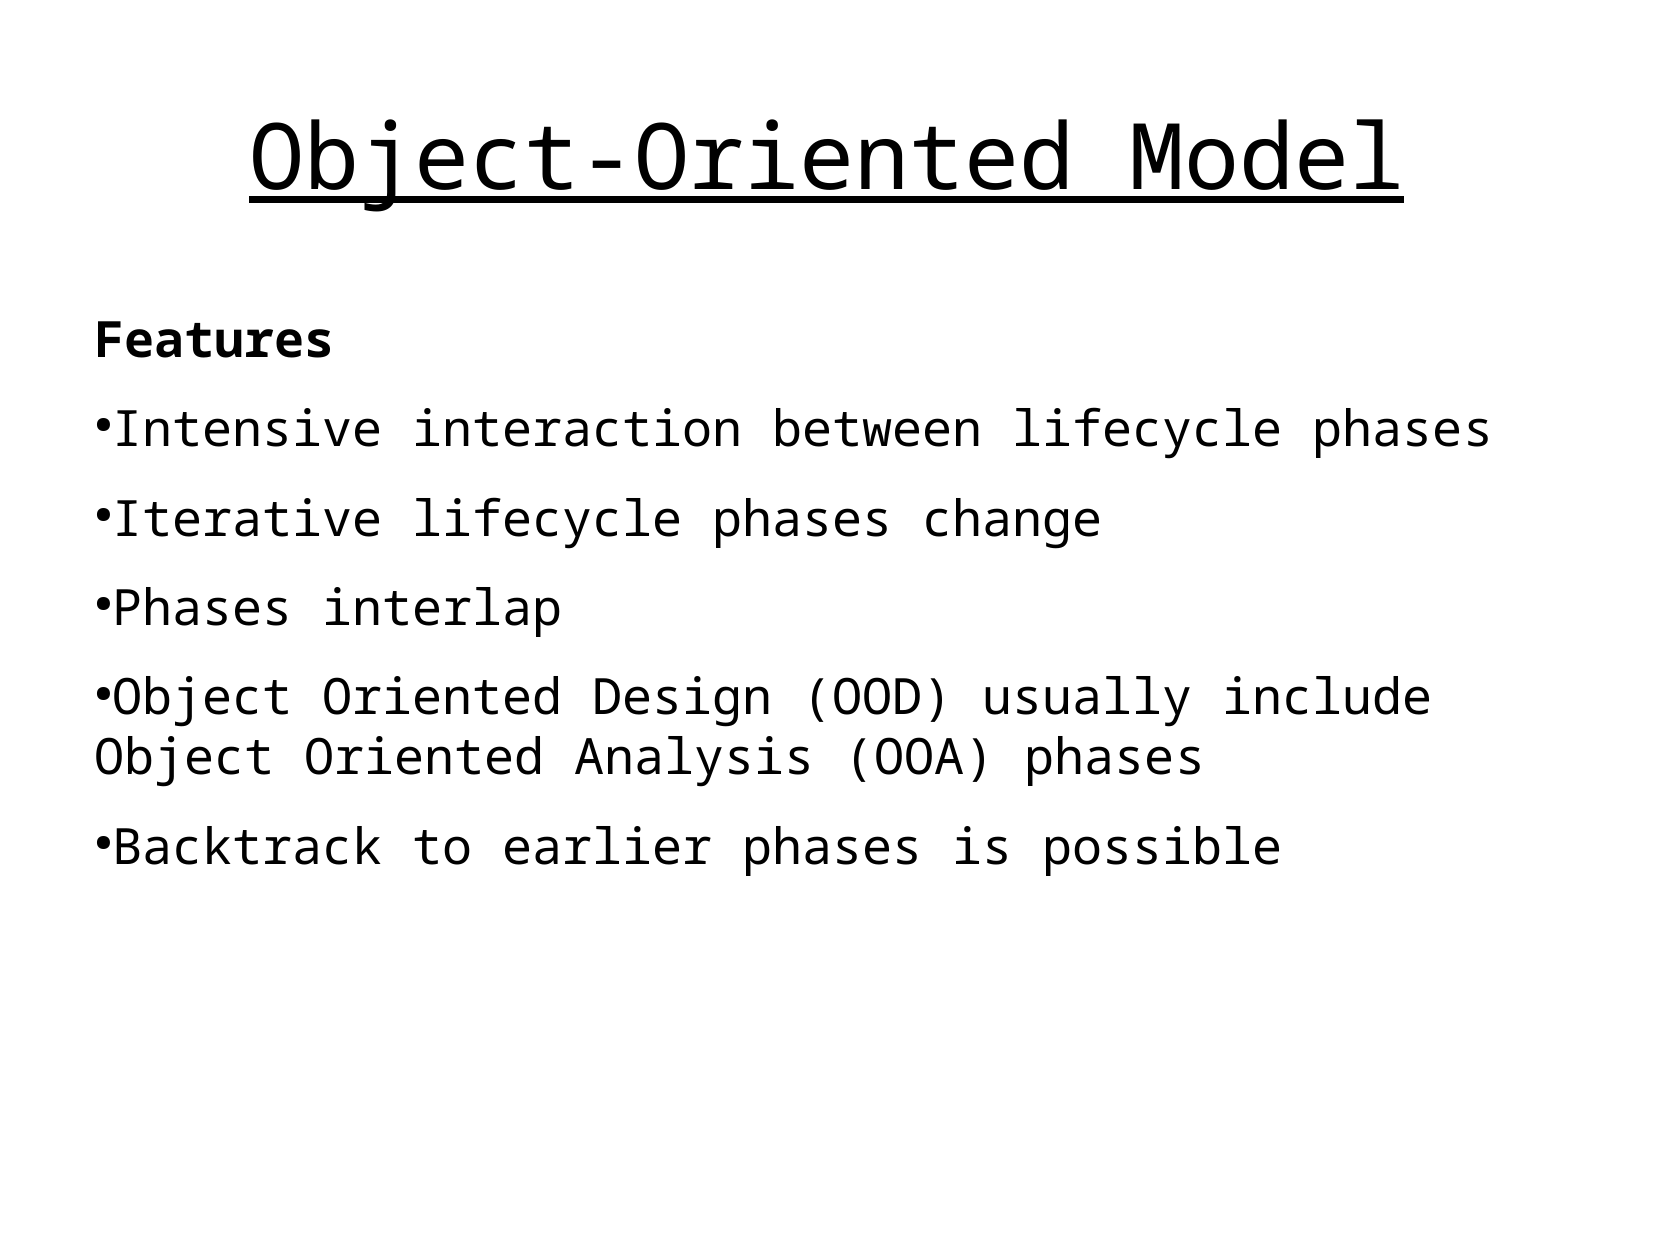

# Object-Oriented Model
Features
Intensive interaction between lifecycle phases
Iterative lifecycle phases change
Phases interlap
Object Oriented Design (OOD) usually include Object Oriented Analysis (OOA) phases
Backtrack to earlier phases is possible